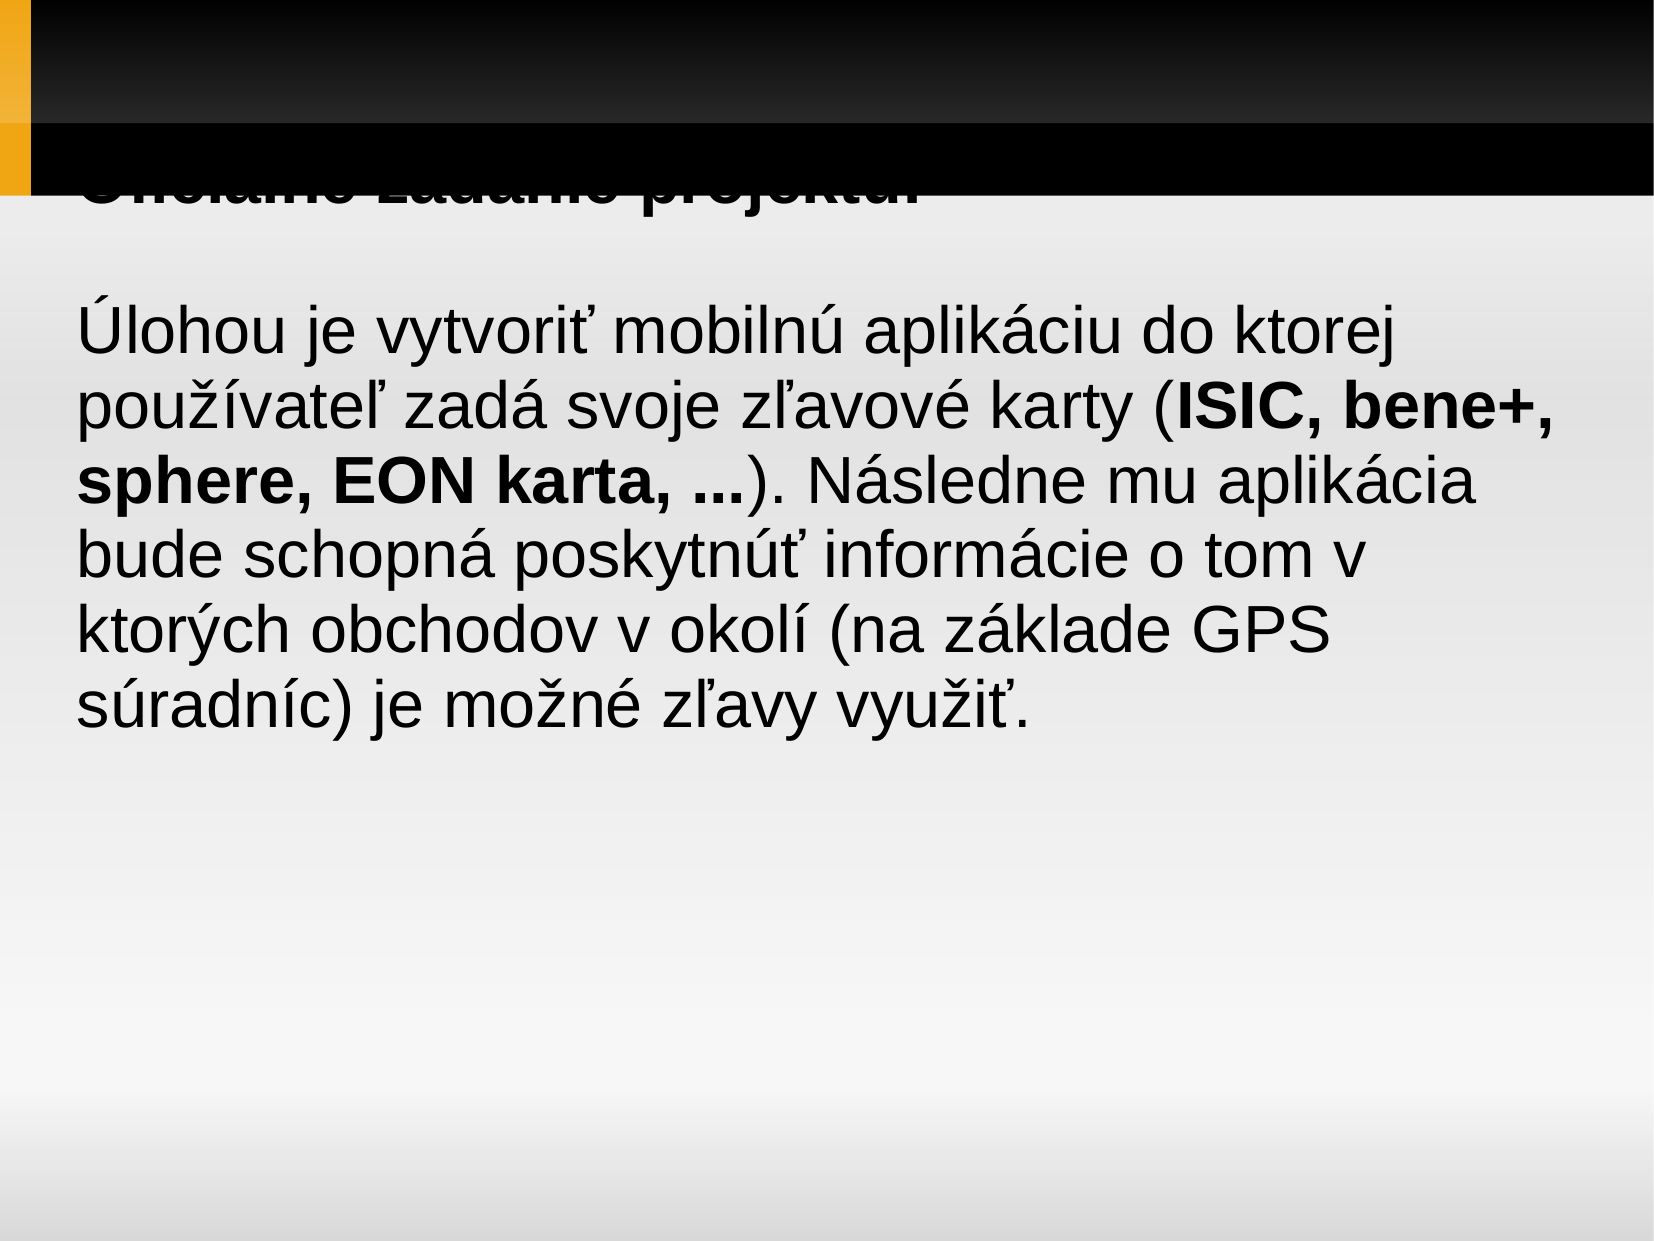

# Oficiálne zadanie projektu:
Úlohou je vytvoriť mobilnú aplikáciu do ktorej používateľ zadá svoje zľavové karty (ISIC, bene+, sphere, EON karta, ...). Následne mu aplikácia bude schopná poskytnúť informácie o tom v ktorých obchodov v okolí (na základe GPS súradníc) je možné zľavy využiť.